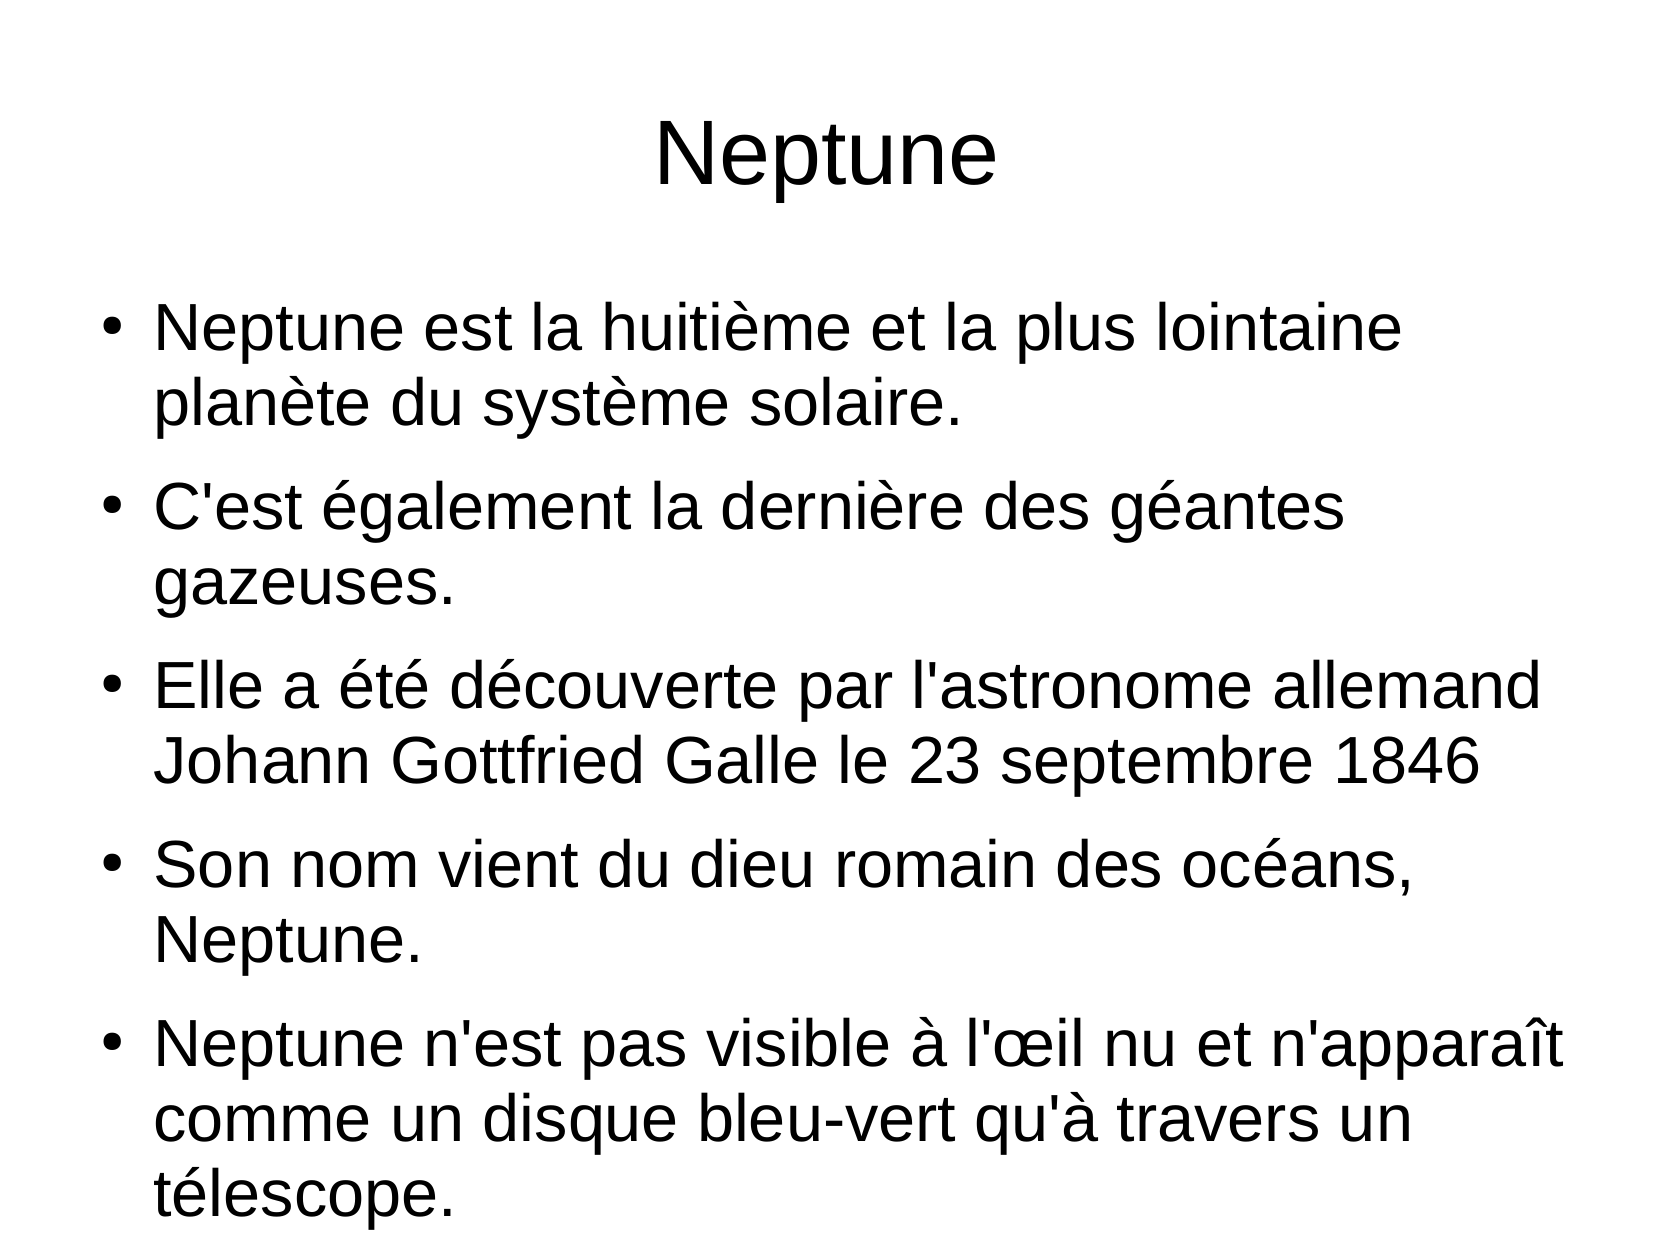

# Neptune
Neptune est la huitième et la plus lointaine planète du système solaire.
C'est également la dernière des géantes gazeuses.
Elle a été découverte par l'astronome allemand Johann Gottfried Galle le 23 septembre 1846
Son nom vient du dieu romain des océans, Neptune.
Neptune n'est pas visible à l'œil nu et n'apparaît comme un disque bleu-vert qu'à travers un télescope.